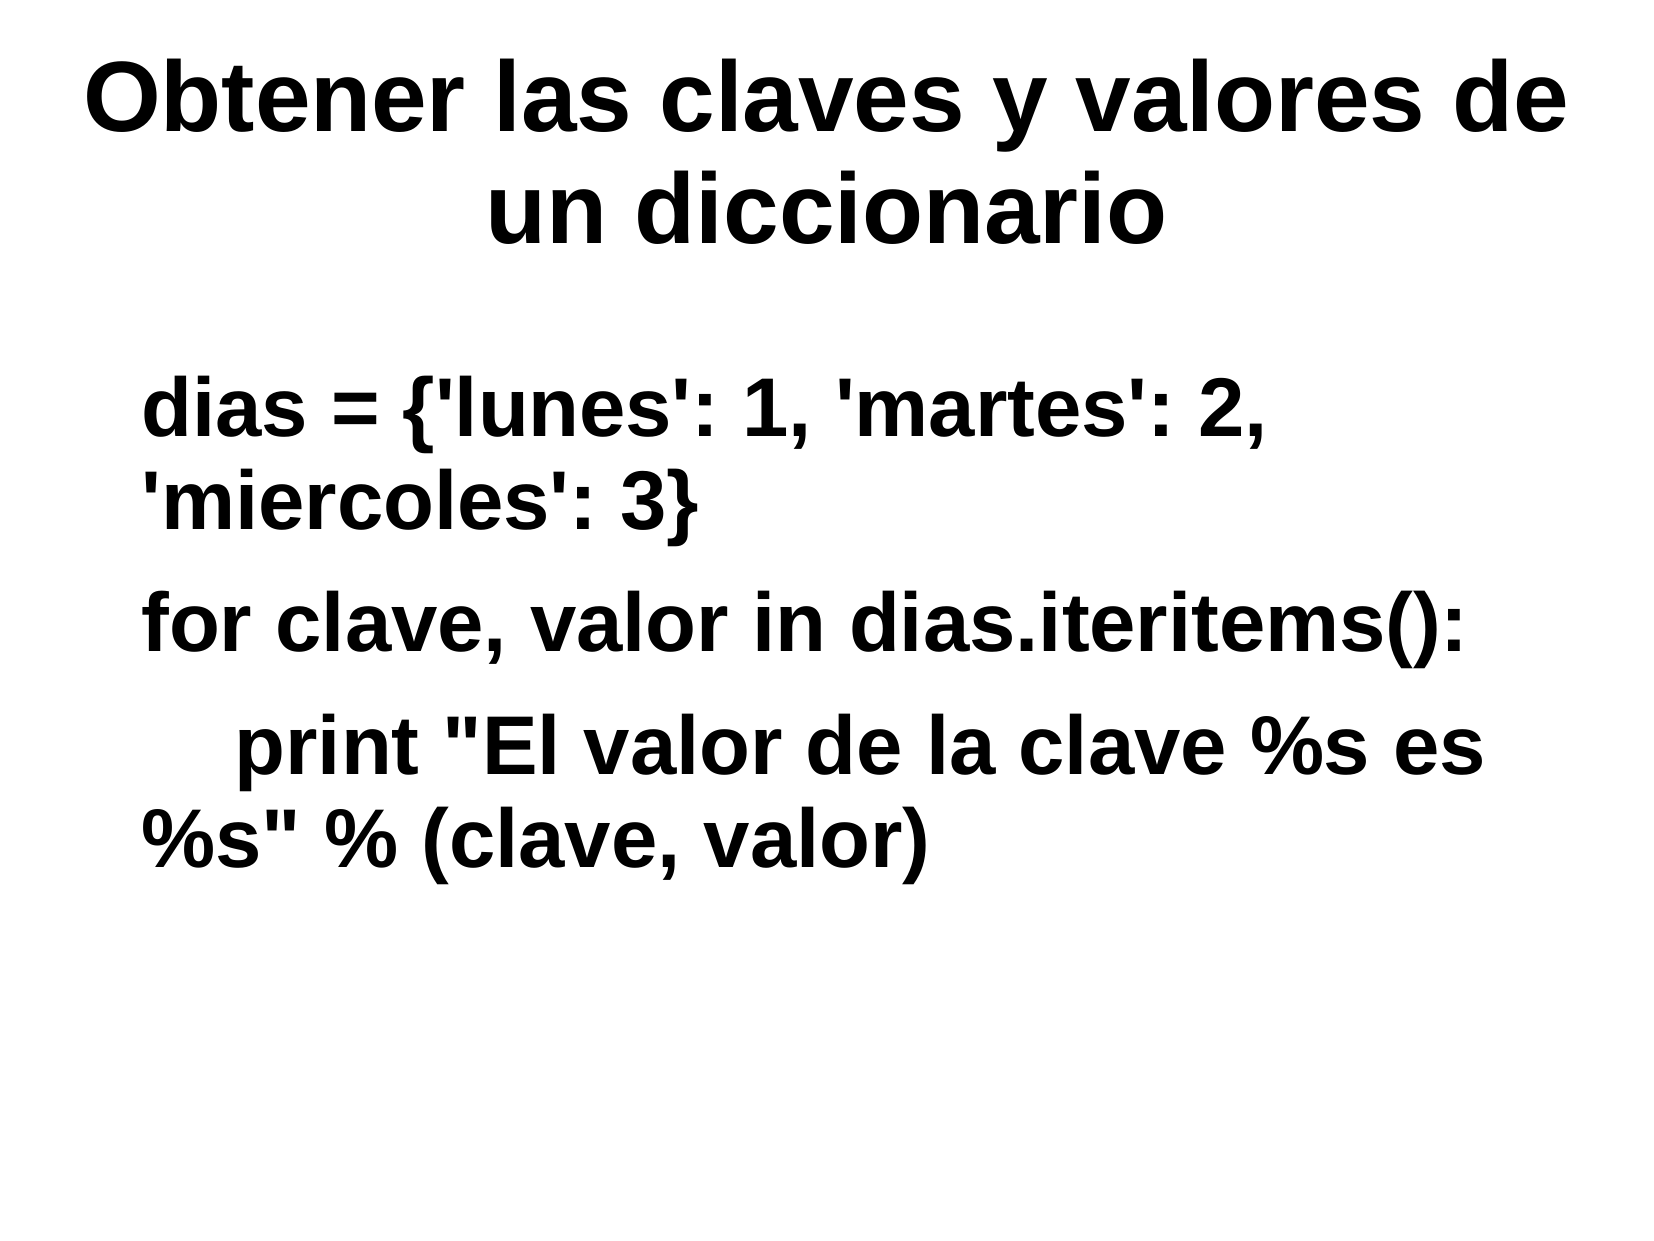

# Obtener las claves y valores de un diccionario
dias = {'lunes': 1, 'martes': 2, 'miercoles': 3}
for clave, valor in dias.iteritems():
 print "El valor de la clave %s es %s" % (clave, valor)